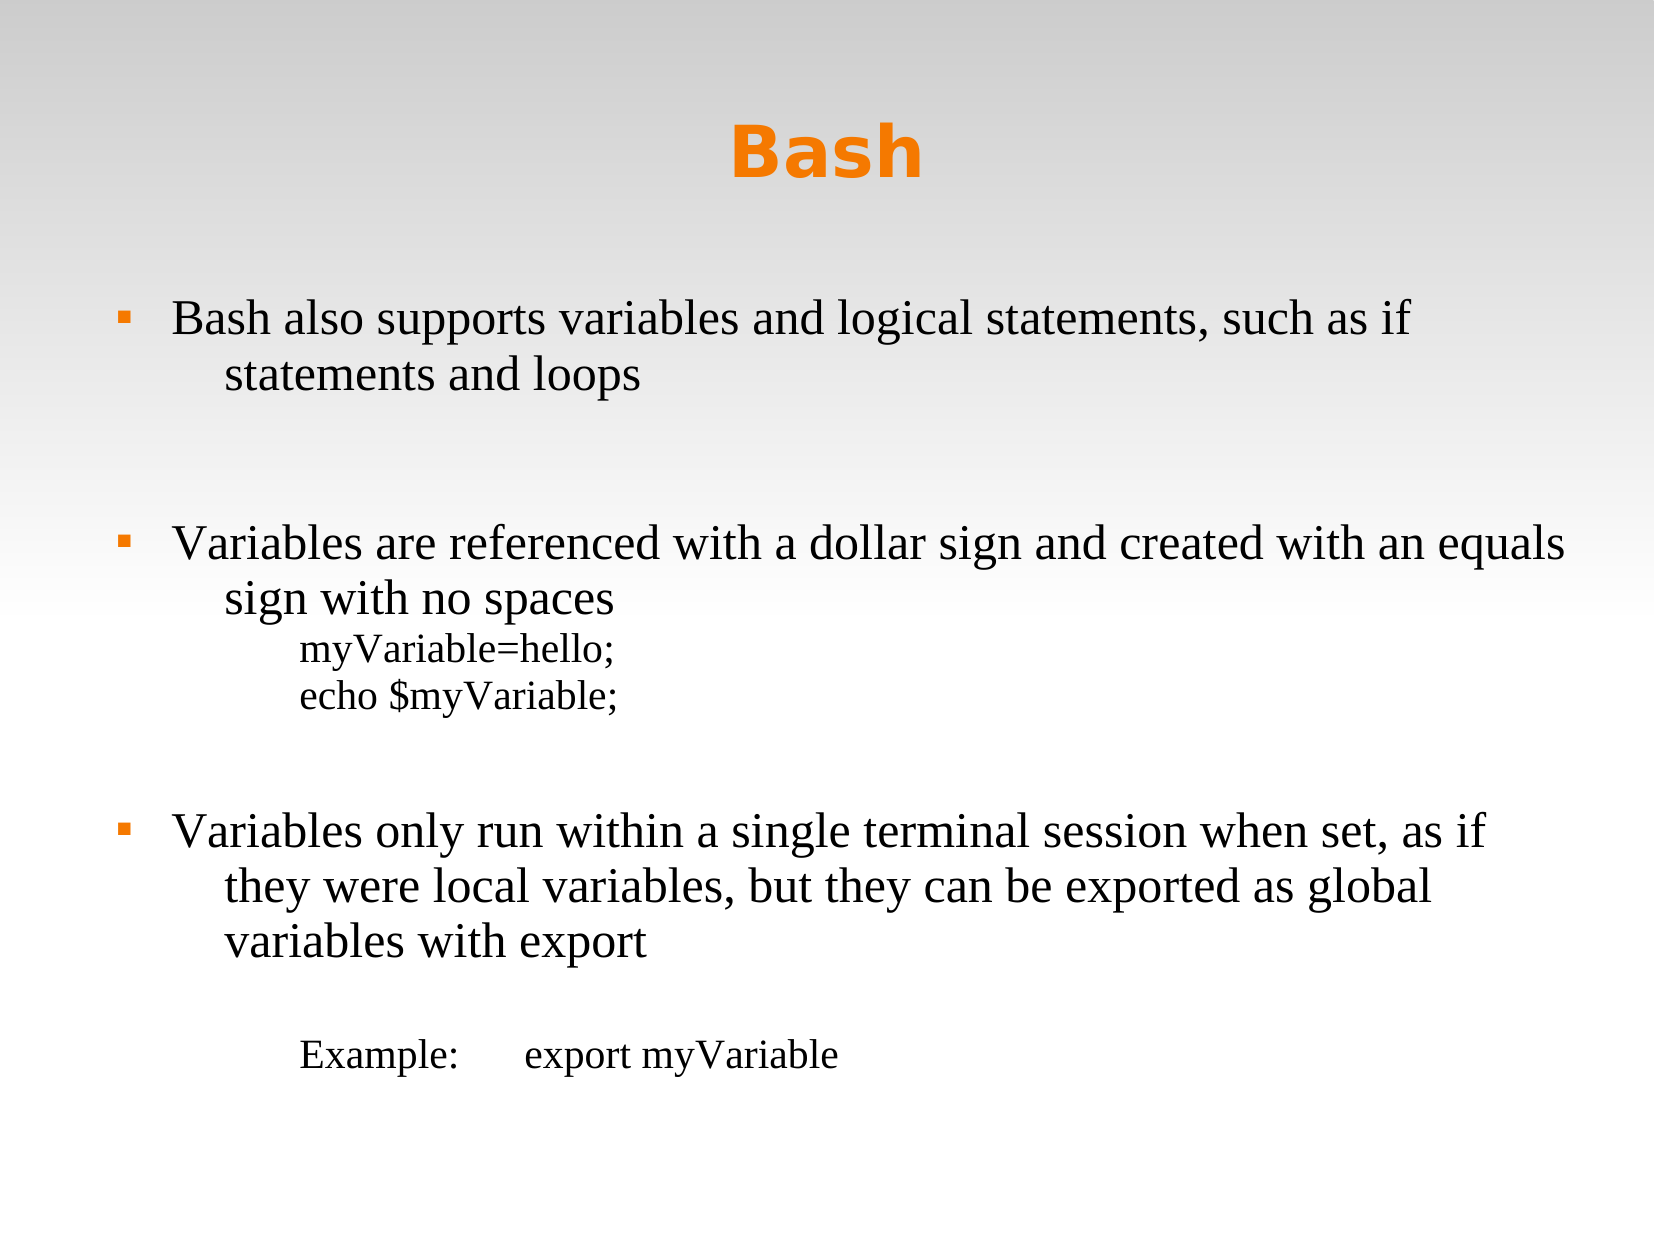

# Bash
Bash also supports variables and logical statements, such as if statements and loops
Variables are referenced with a dollar sign and created with an equals sign with no spaces
	myVariable=hello;
	echo $myVariable;
Variables only run within a single terminal session when set, as if they were local variables, but they can be exported as global variables with export
	Example: 	export myVariable